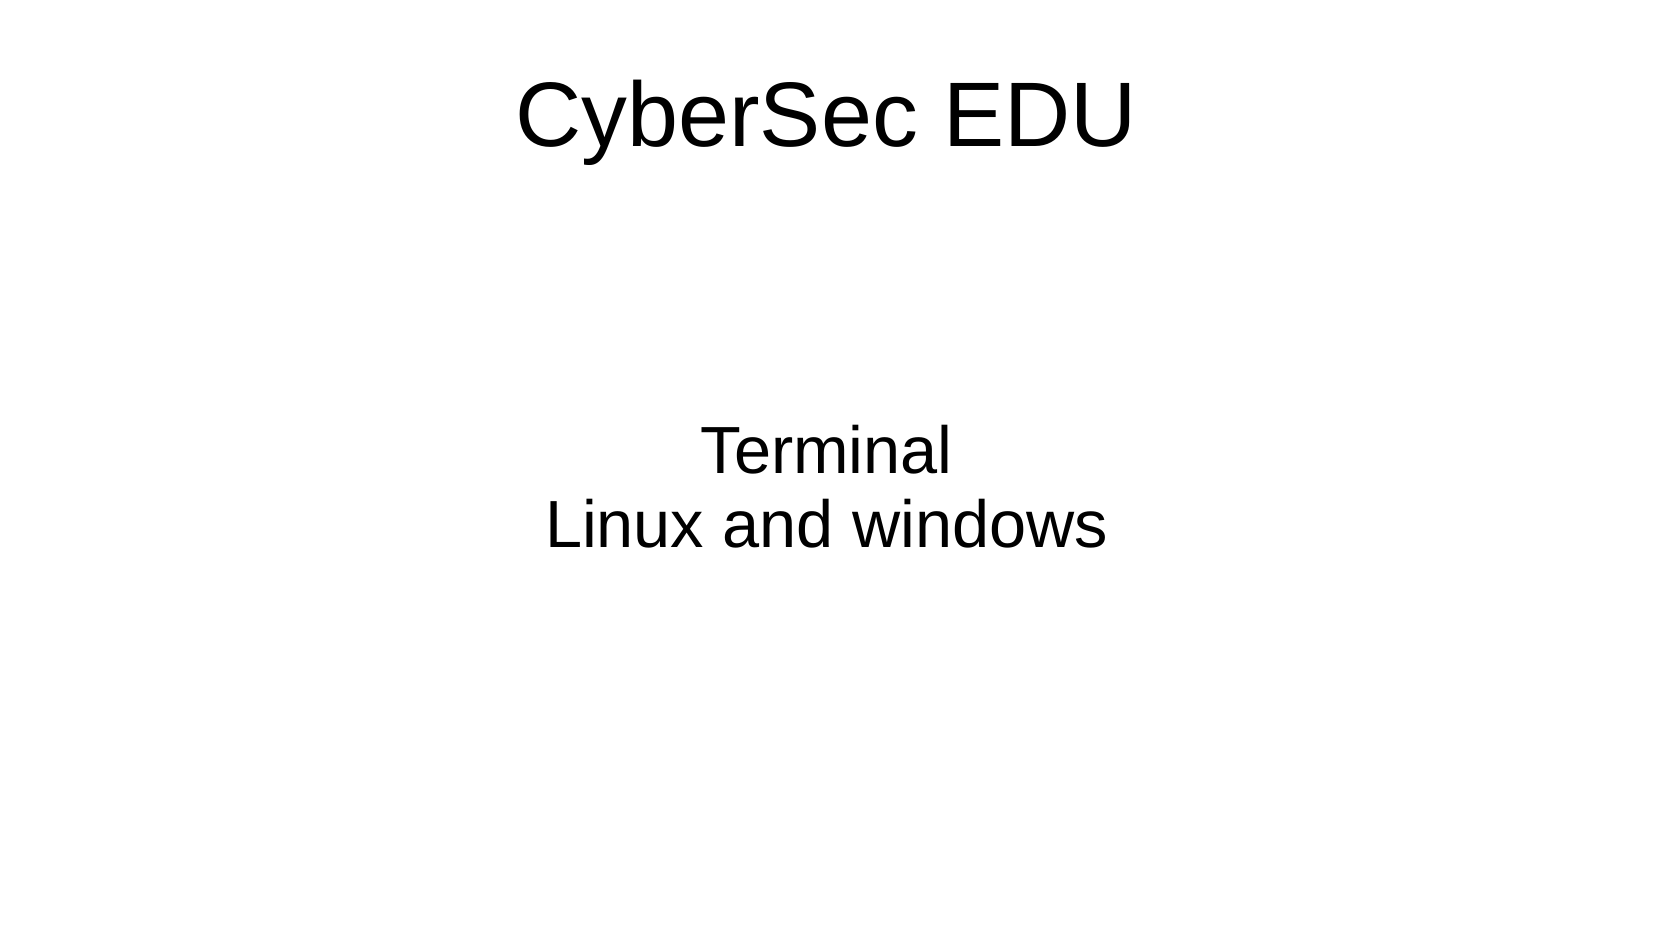

# CyberSec EDU
Terminal
Linux and windows